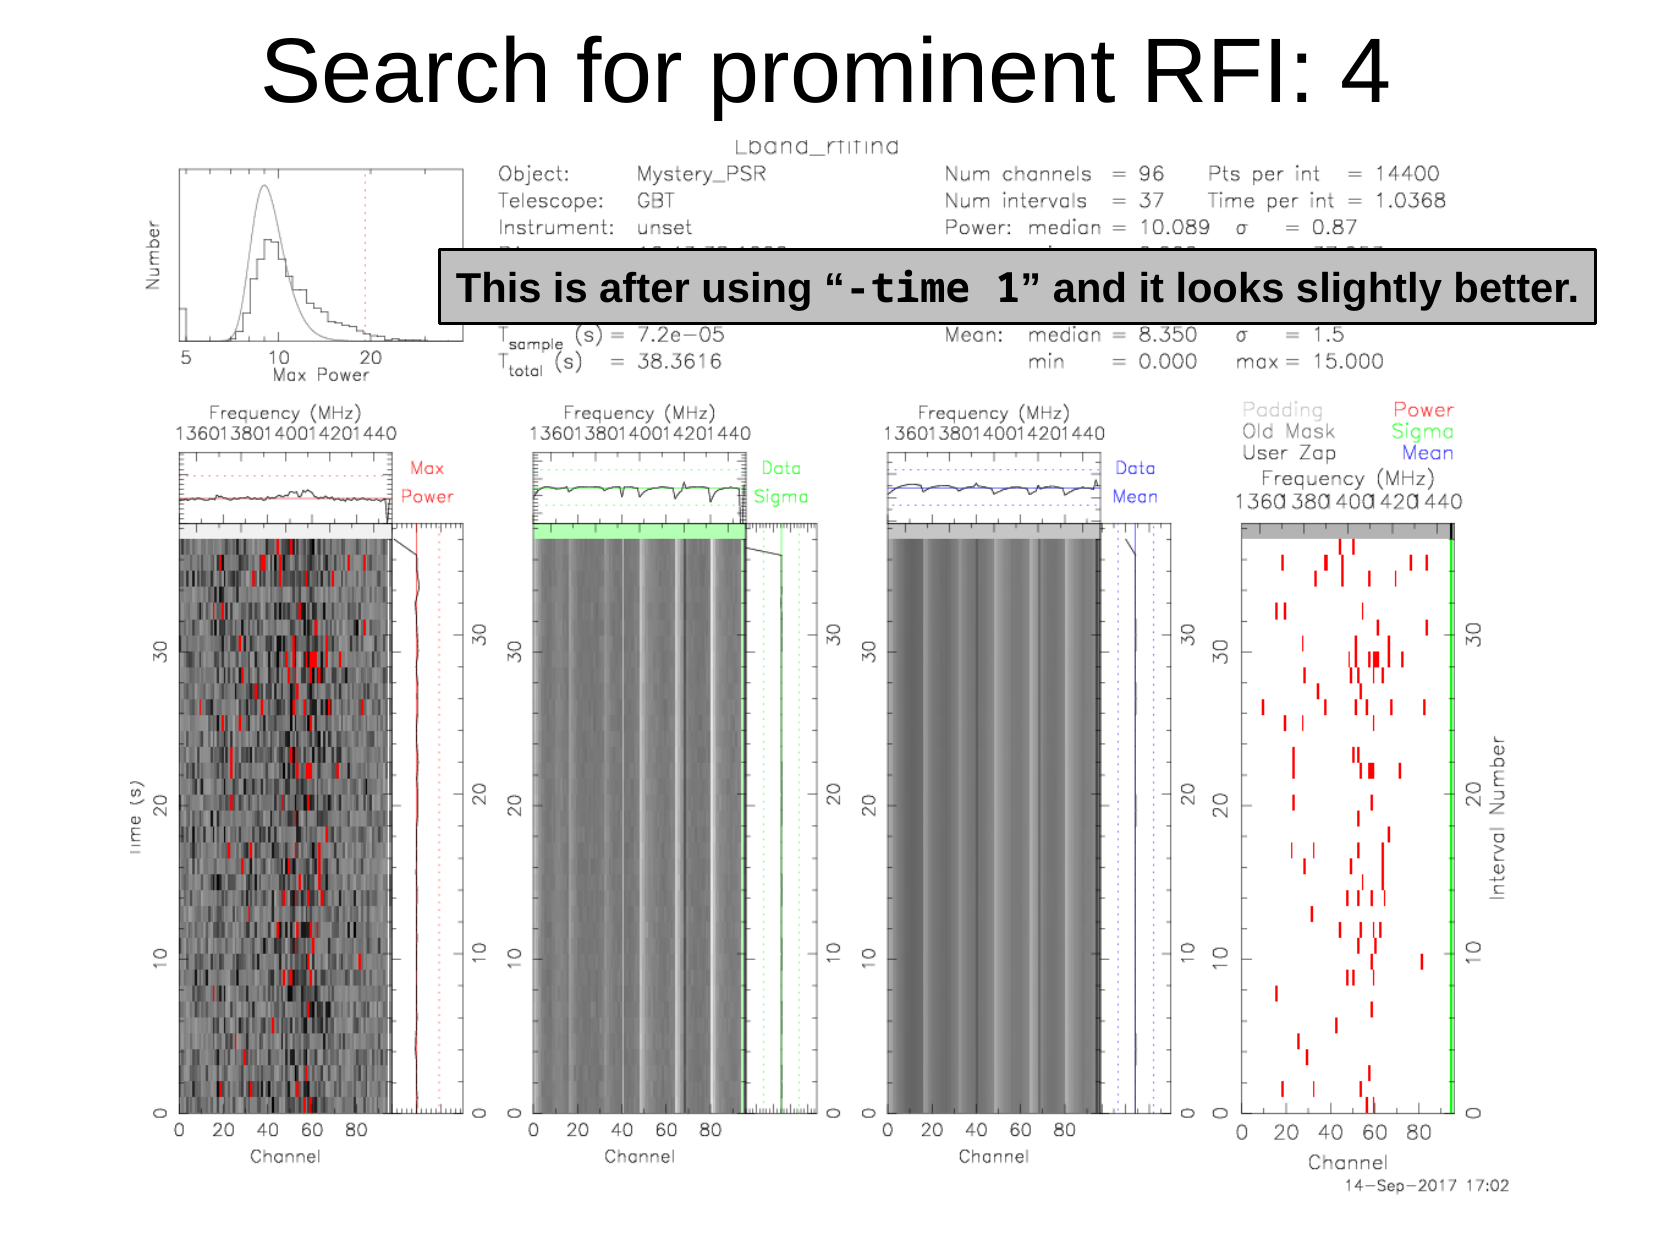

# Search for prominent RFI: 4
This is after using “-time 1” and it looks slightly better.